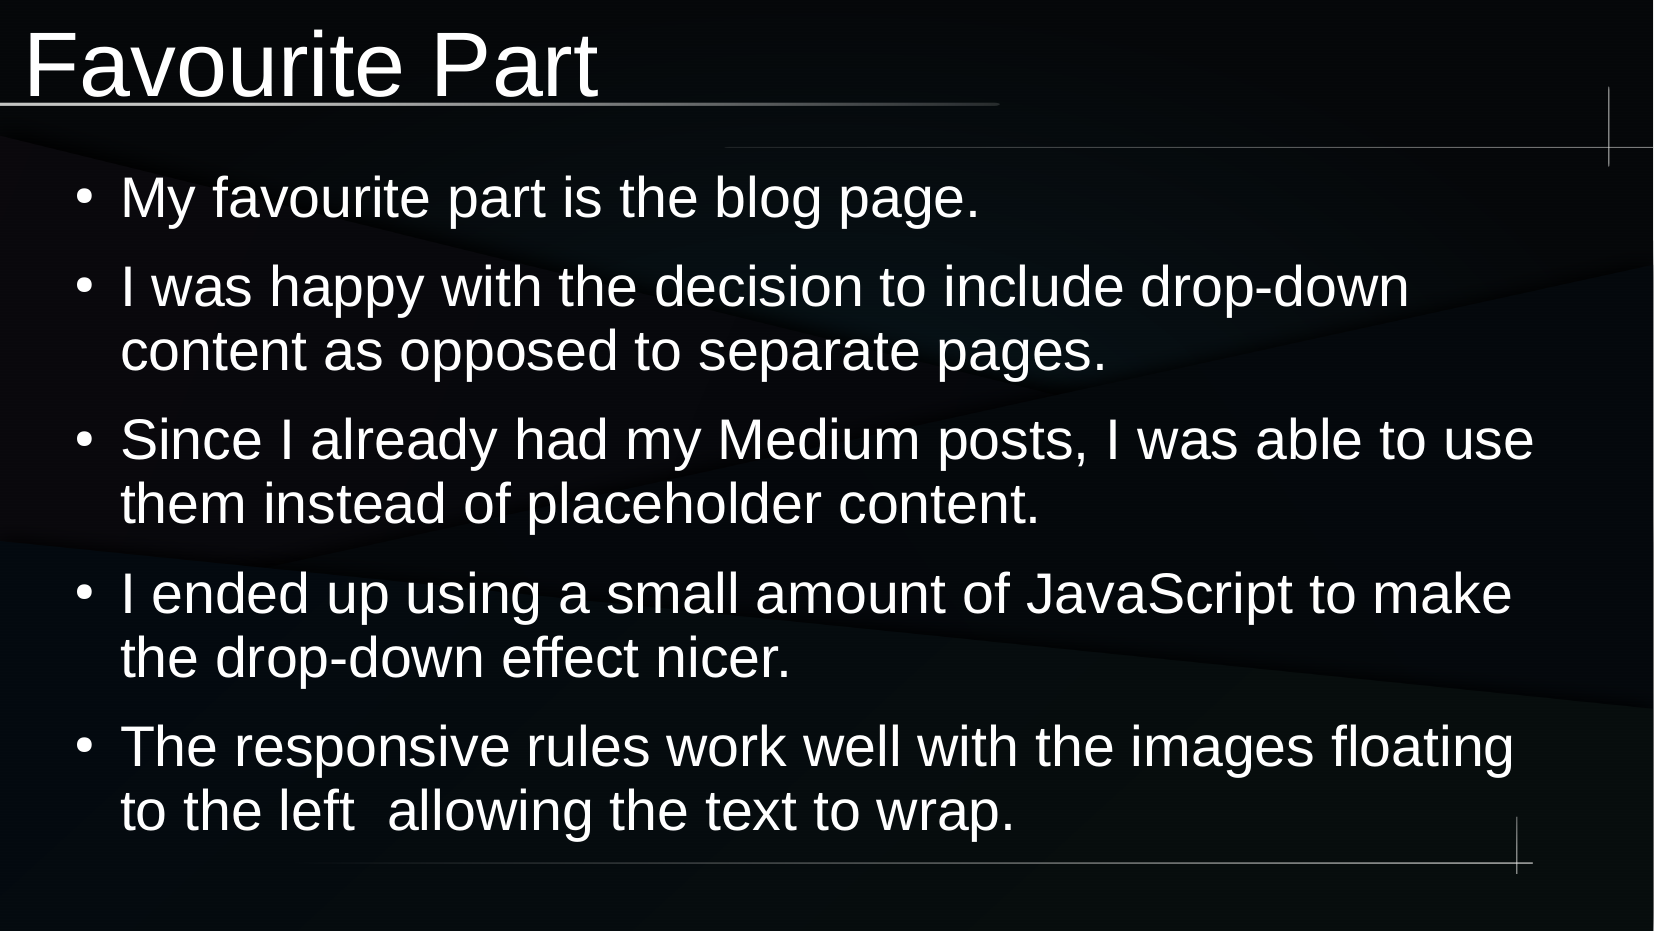

# Favourite Part
My favourite part is the blog page.
I was happy with the decision to include drop-down content as opposed to separate pages.
Since I already had my Medium posts, I was able to use them instead of placeholder content.
I ended up using a small amount of JavaScript to make the drop-down effect nicer.
The responsive rules work well with the images floating to the left allowing the text to wrap.